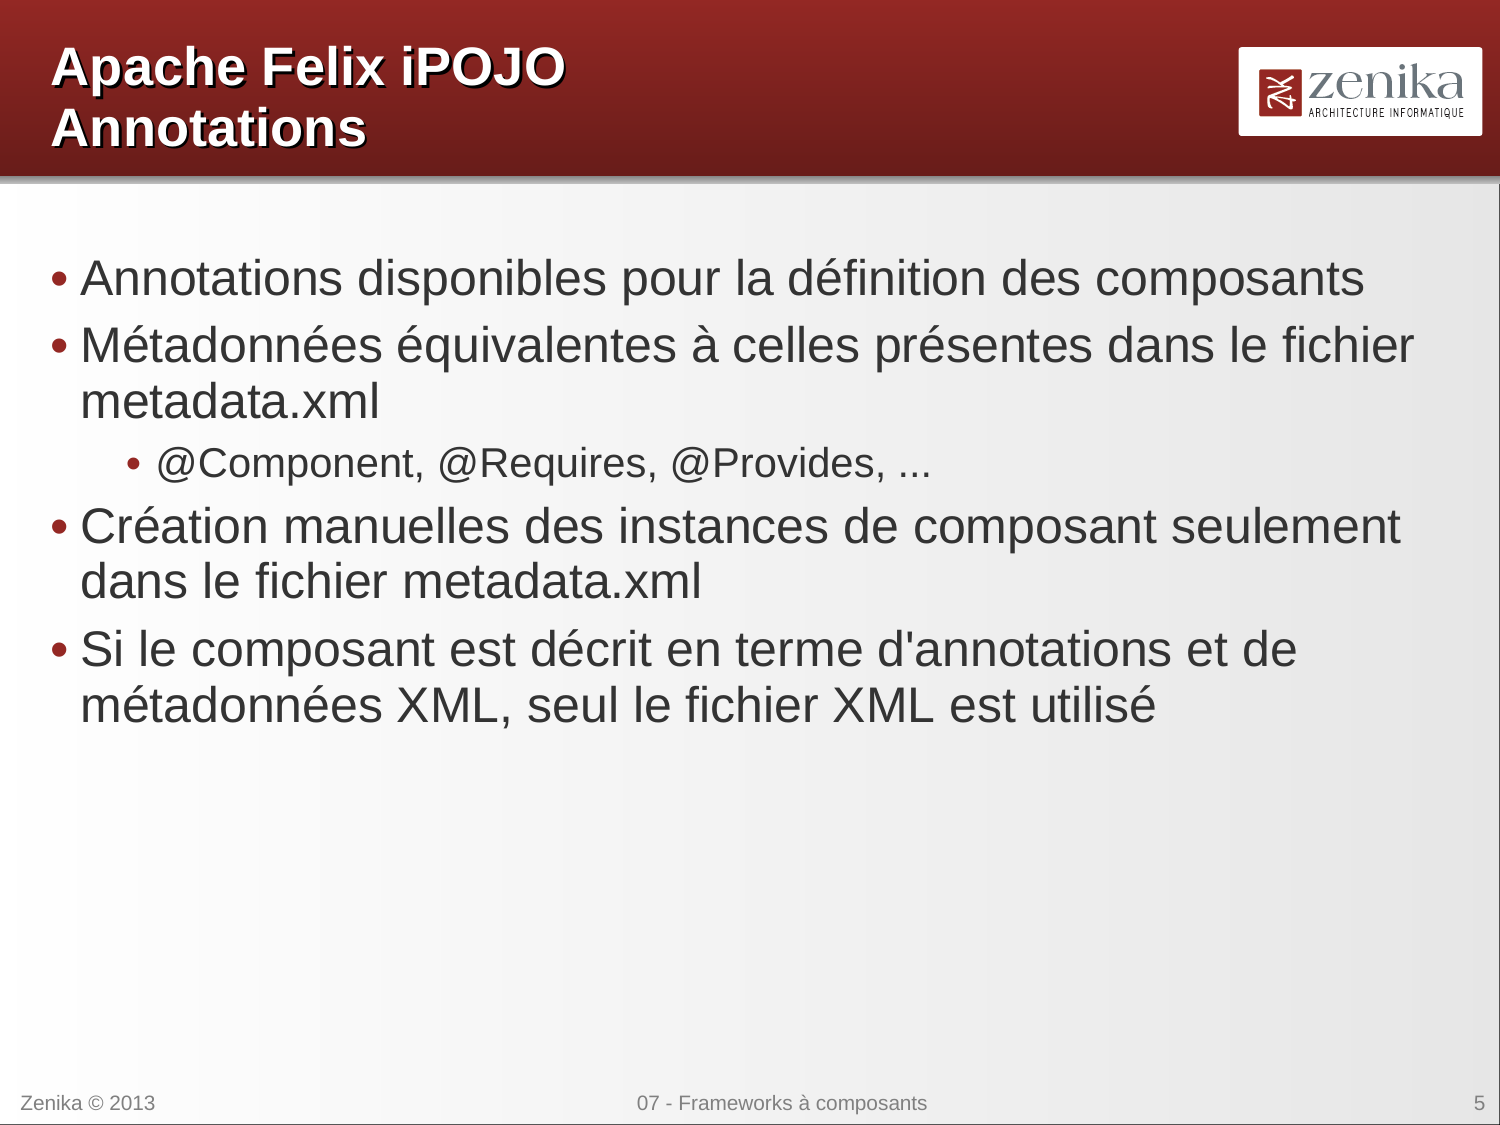

# Apache Felix iPOJO Annotations
Annotations disponibles pour la définition des composants
Métadonnées équivalentes à celles présentes dans le fichier metadata.xml
@Component, @Requires, @Provides, ...
Création manuelles des instances de composant seulement dans le fichier metadata.xml
Si le composant est décrit en terme d'annotations et de métadonnées XML, seul le fichier XML est utilisé